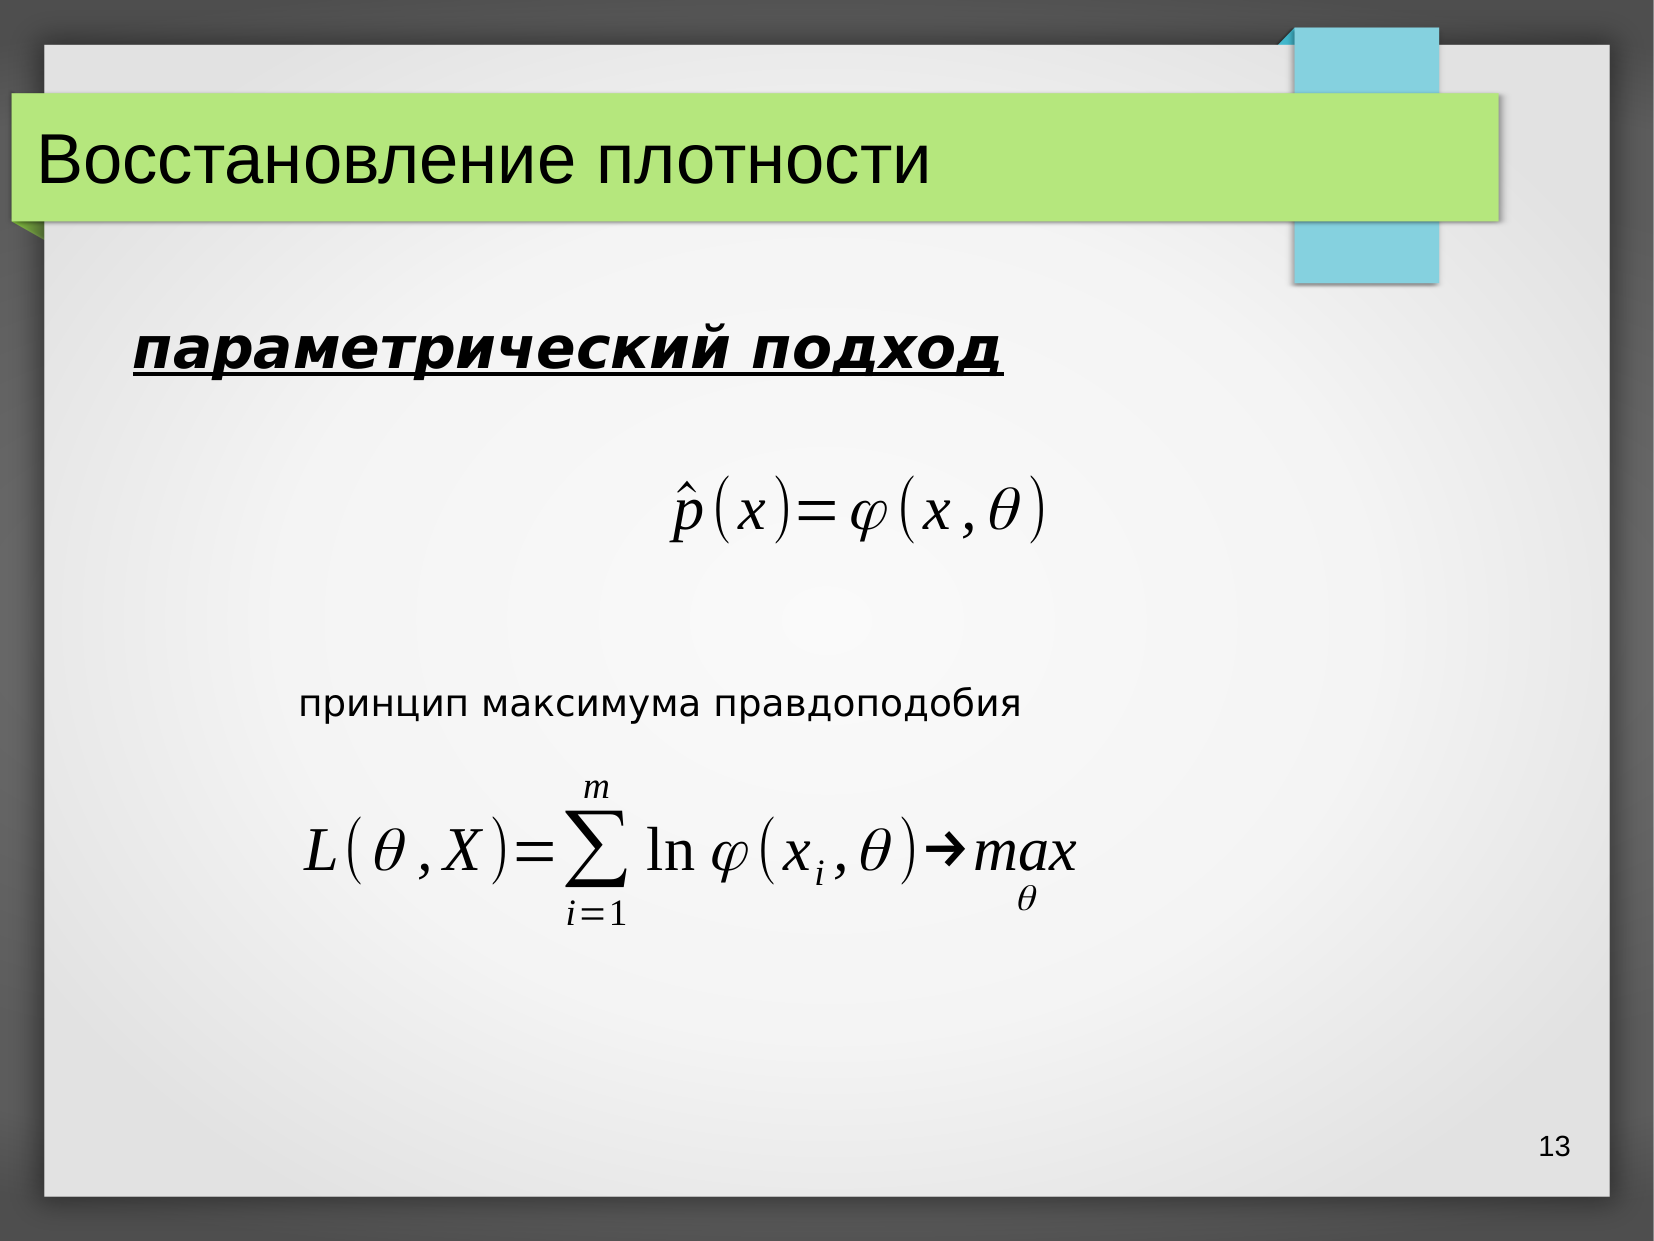

# Восстановление плотности
параметрический подход
принцип максимума правдоподобия
13